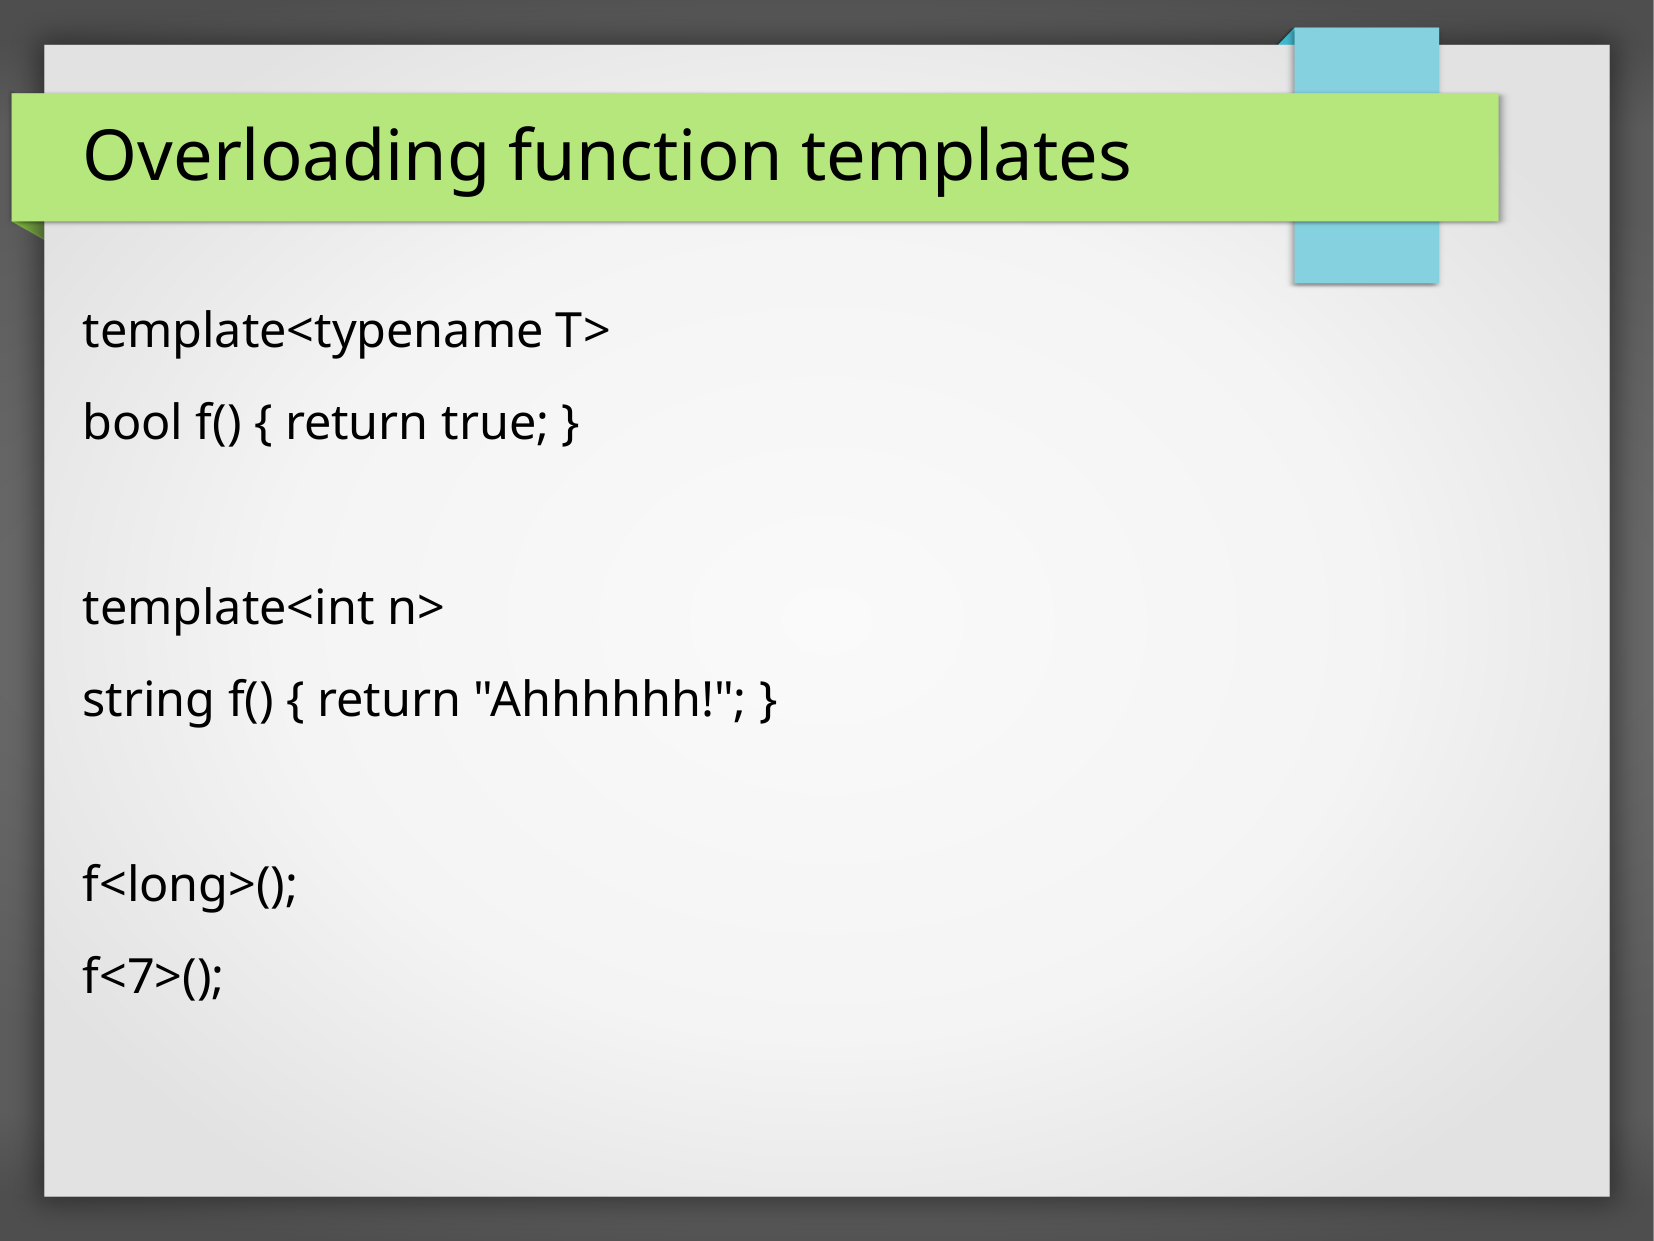

# Overloading function templates
template<typename T>
bool f() { return true; }
template<int n>
string f() { return "Ahhhhhh!"; }
f<long>();
f<7>();